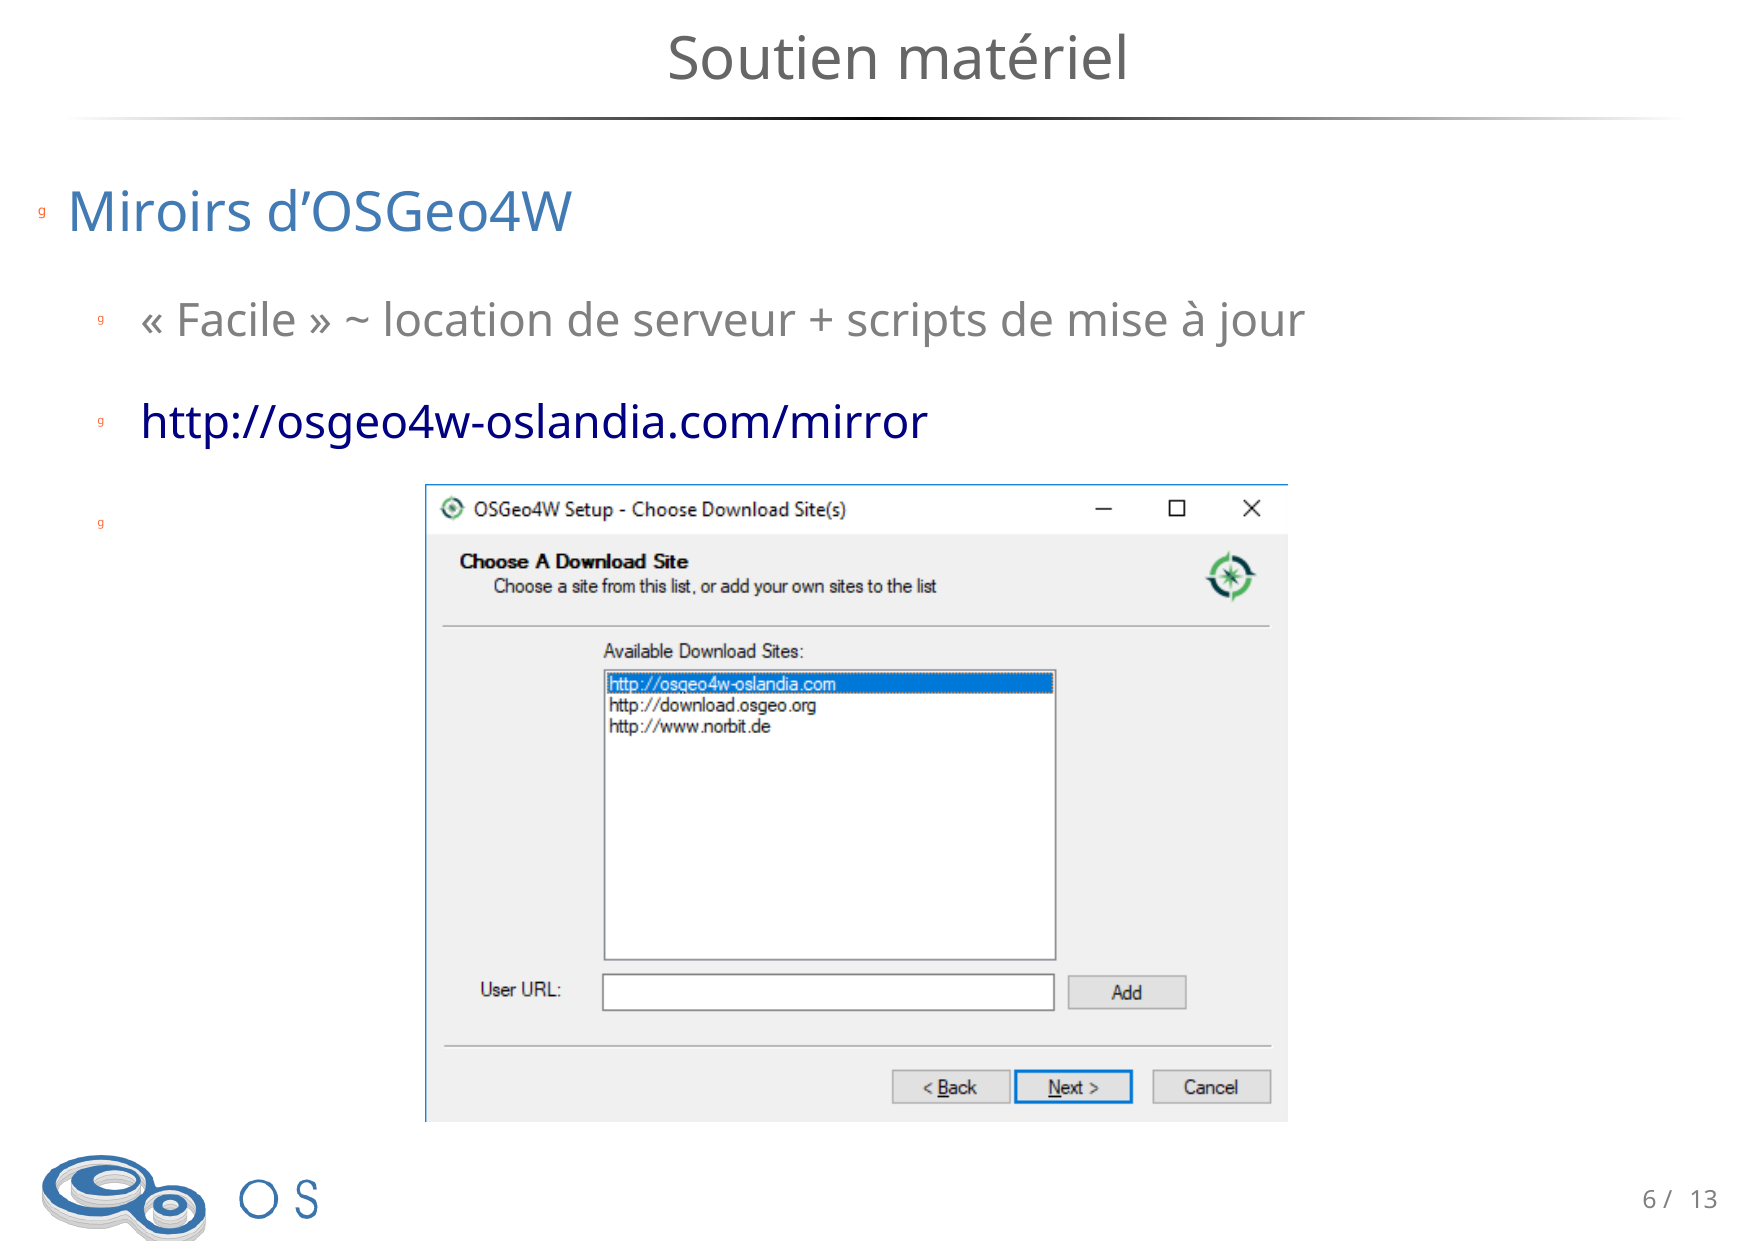

# Soutien matériel
Miroirs d’OSGeo4W
« Facile » ~ location de serveur + scripts de mise à jour
http://osgeo4w-oslandia.com/mirror